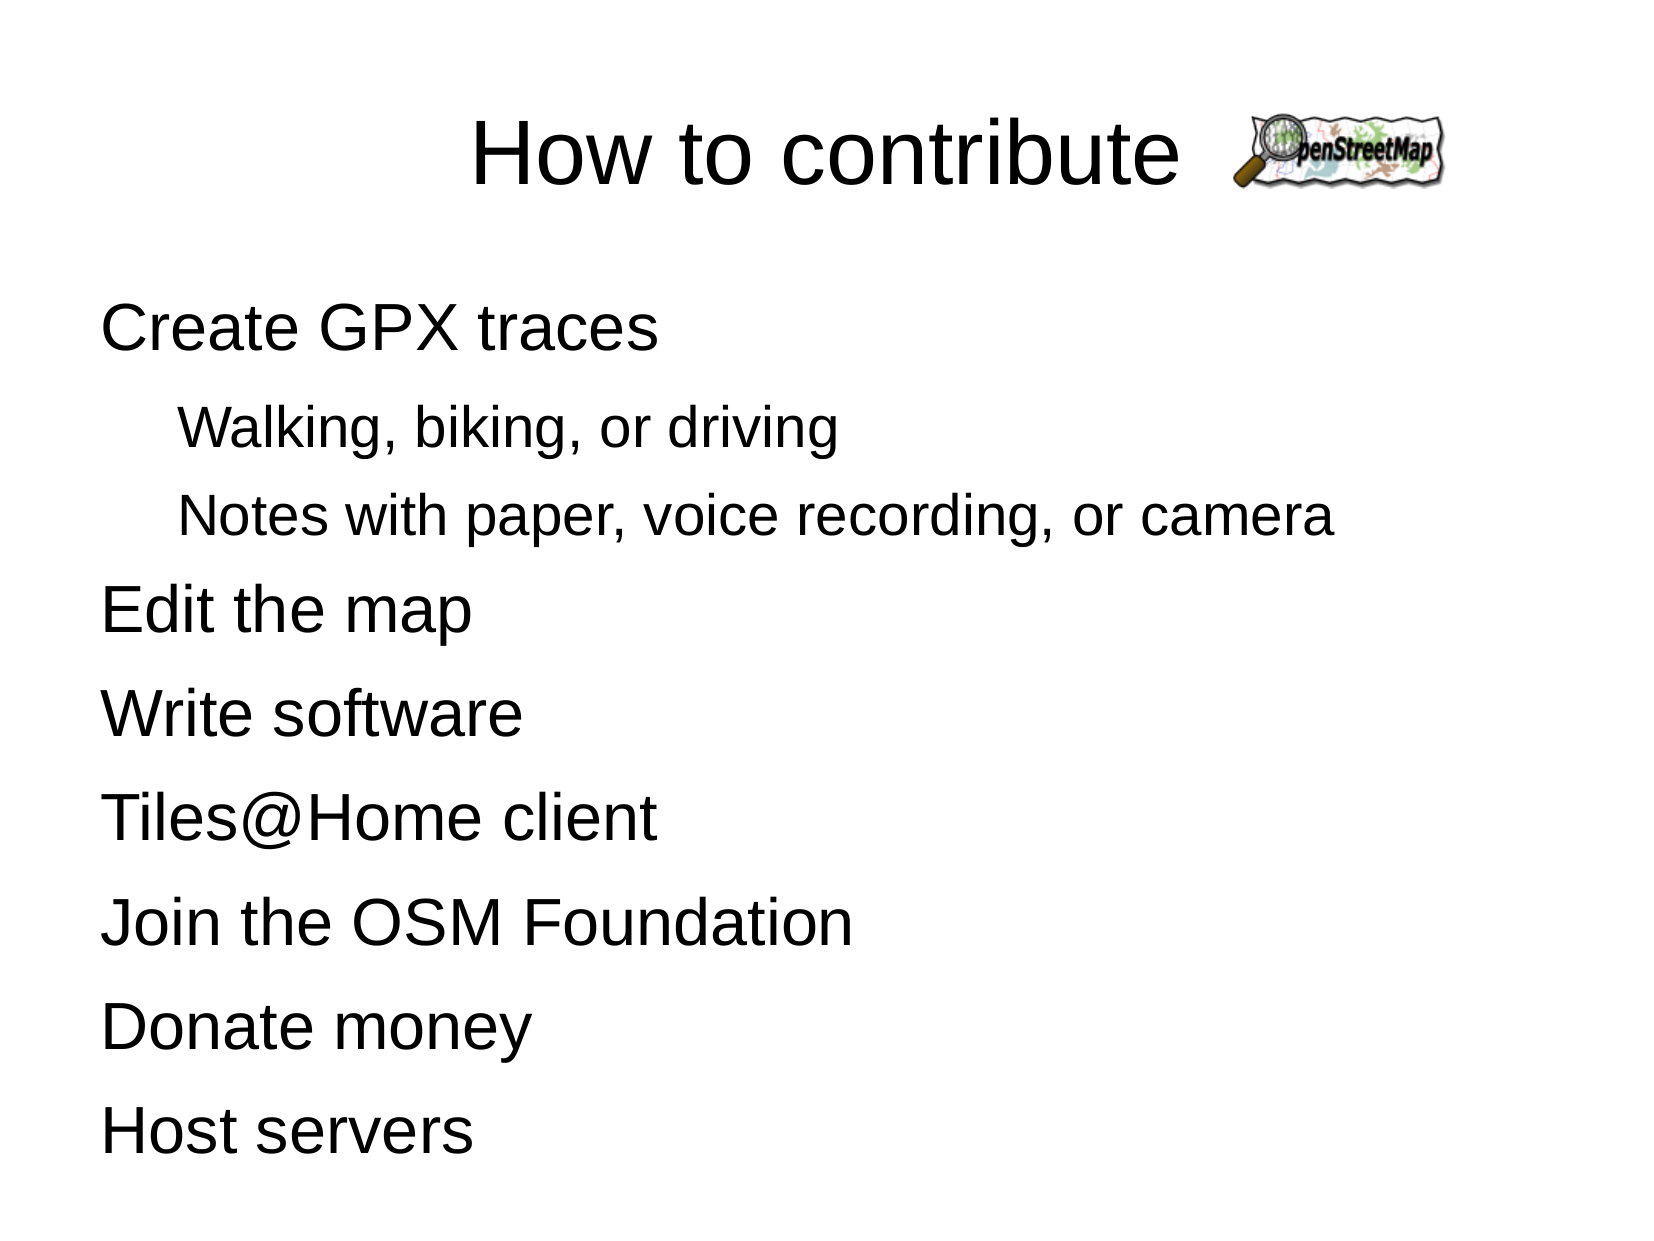

# How to contribute
Create GPX traces
Walking, biking, or driving
Notes with paper, voice recording, or camera
Edit the map
Write software
Tiles@Home client
Join the OSM Foundation
Donate money
Host servers